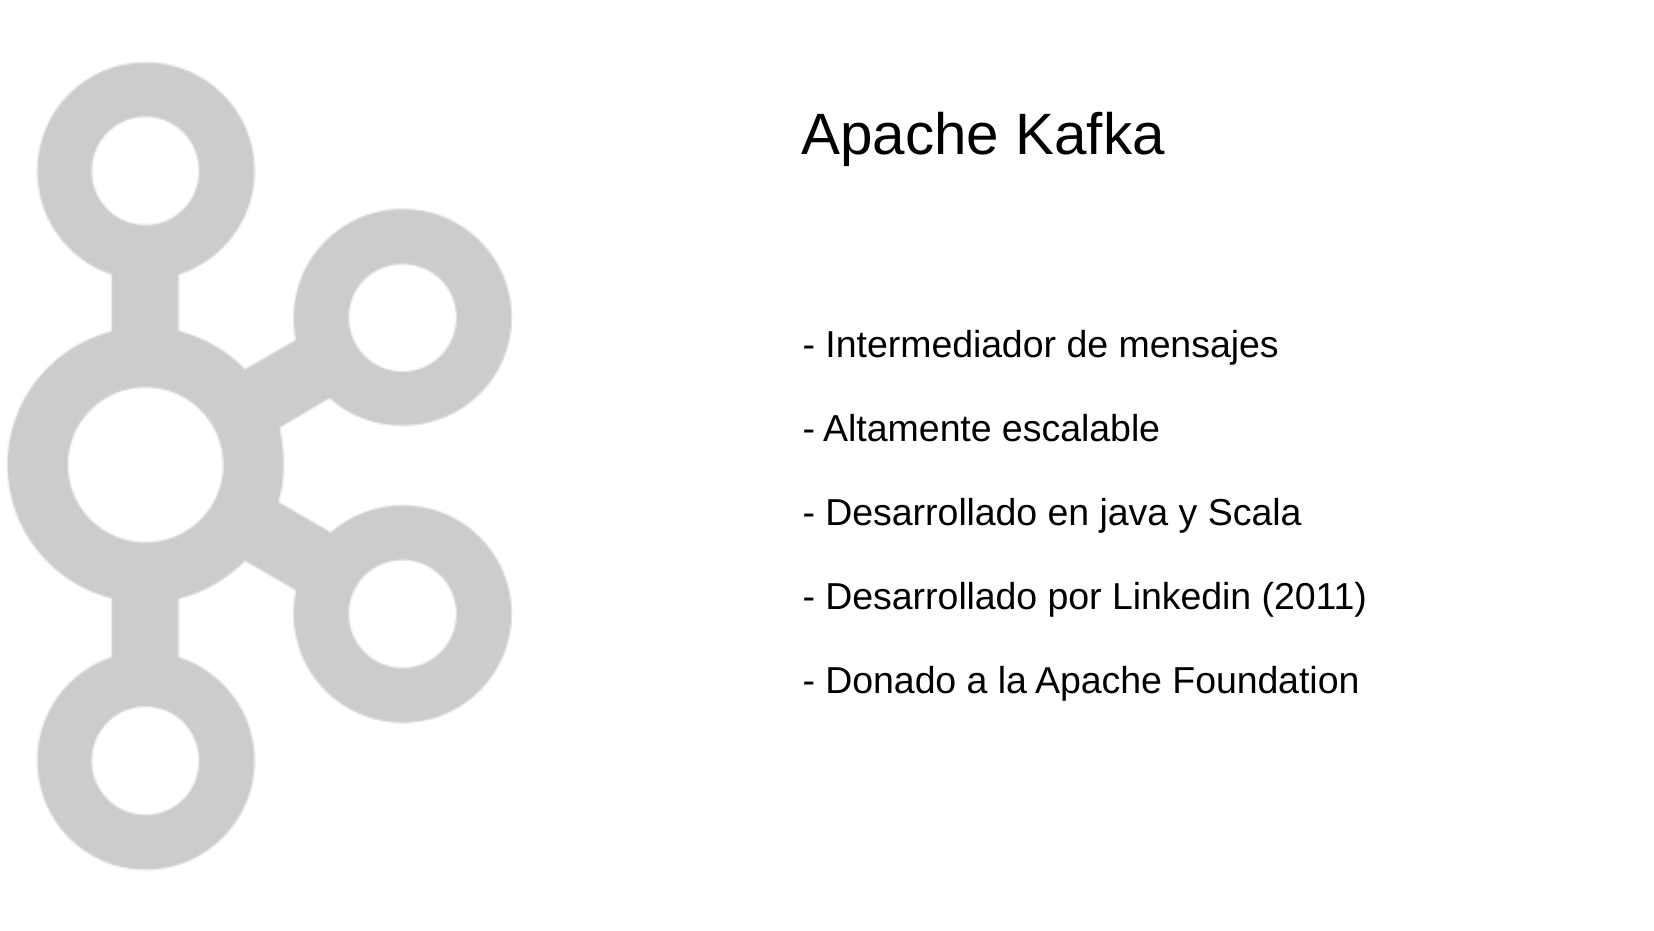

Apache Kafka
- Intermediador de mensajes
- Altamente escalable
- Desarrollado en java y Scala
- Desarrollado por Linkedin (2011)
- Donado a la Apache Foundation